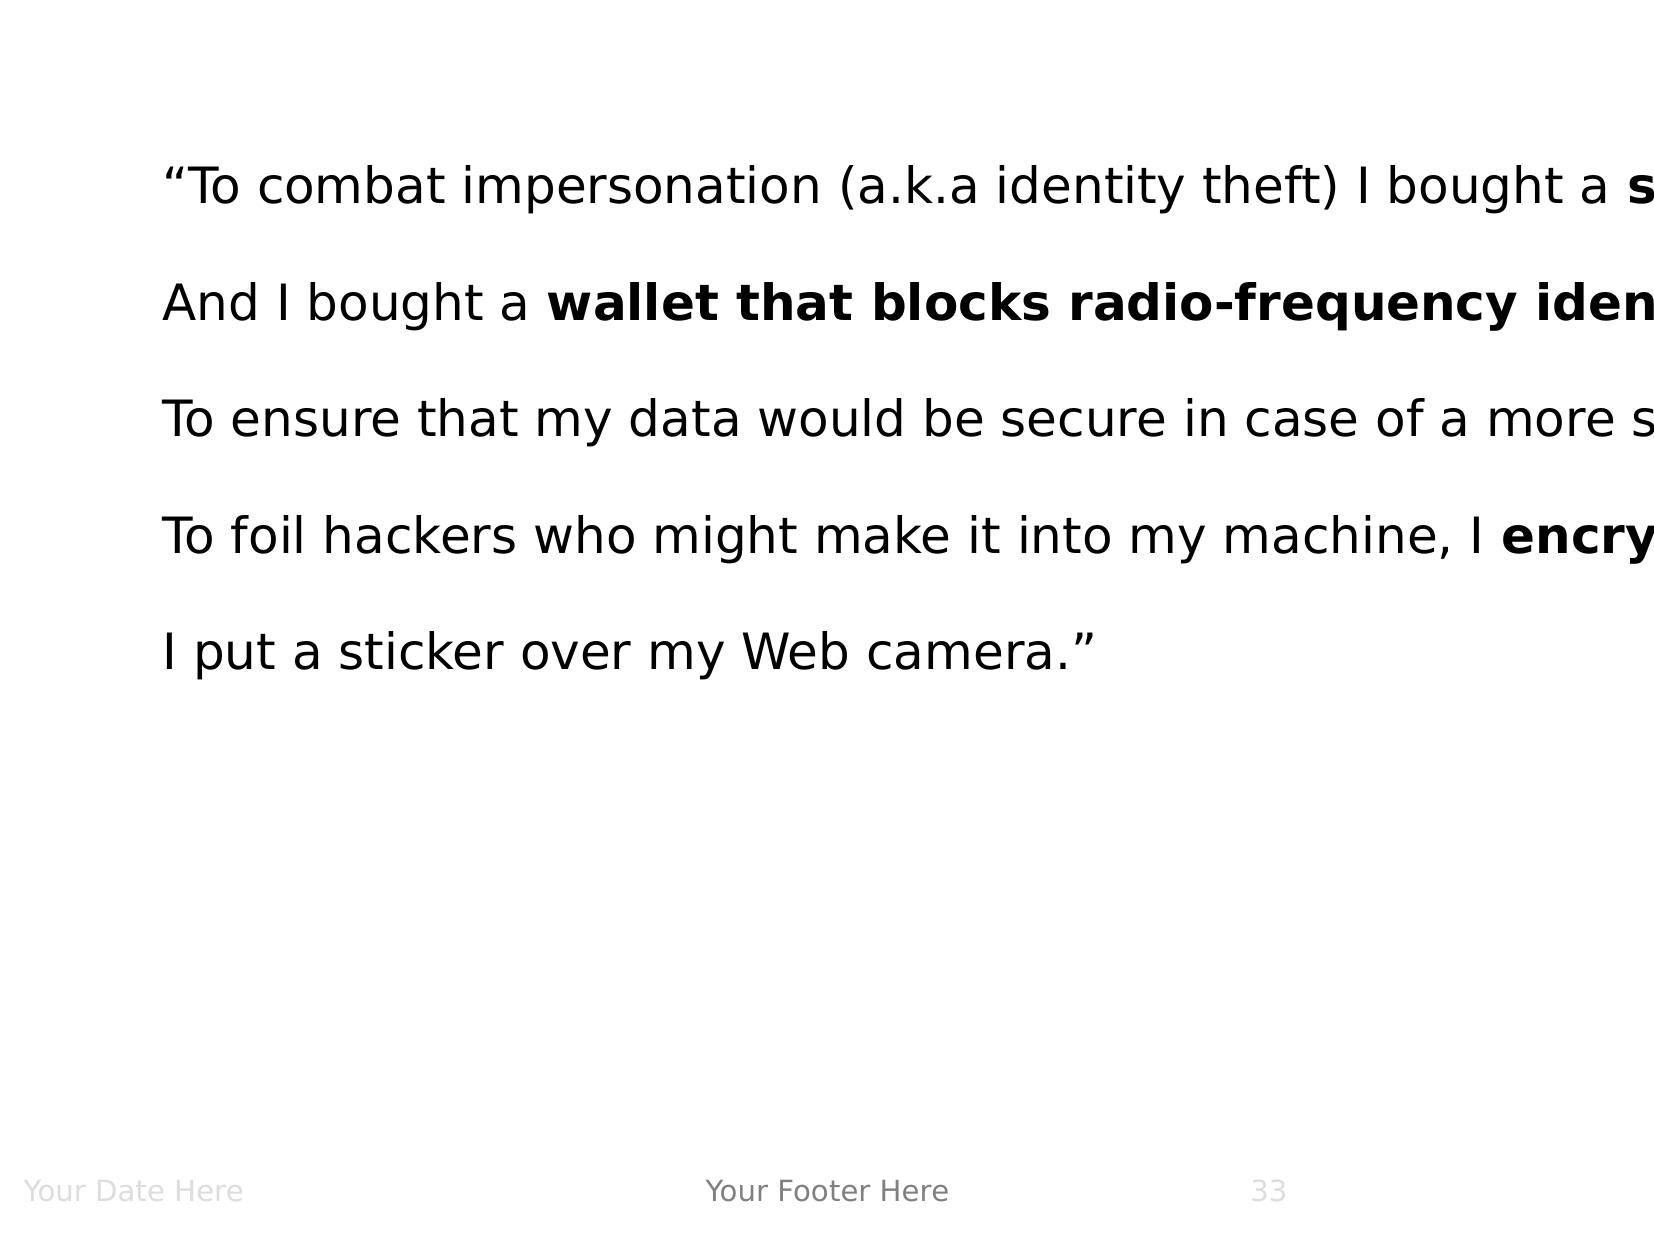

“To combat impersonation (a.k.a identity theft) I bought a shredder and started shredding documents containing personal information.
And I bought a wallet that blocks radio-frequency identification signals on my credit cards and passport, which can be skimmed by hackers.”
To ensure that my data would be secure in case of a more serious hack, I bought an external hard drive and started backing up my files regularly.
To foil hackers who might make it into my machine, I encrypted my hard drive (which on a Mac was a one-click operation).
I put a sticker over my Web camera.”
Your Date Here
Your Footer Here